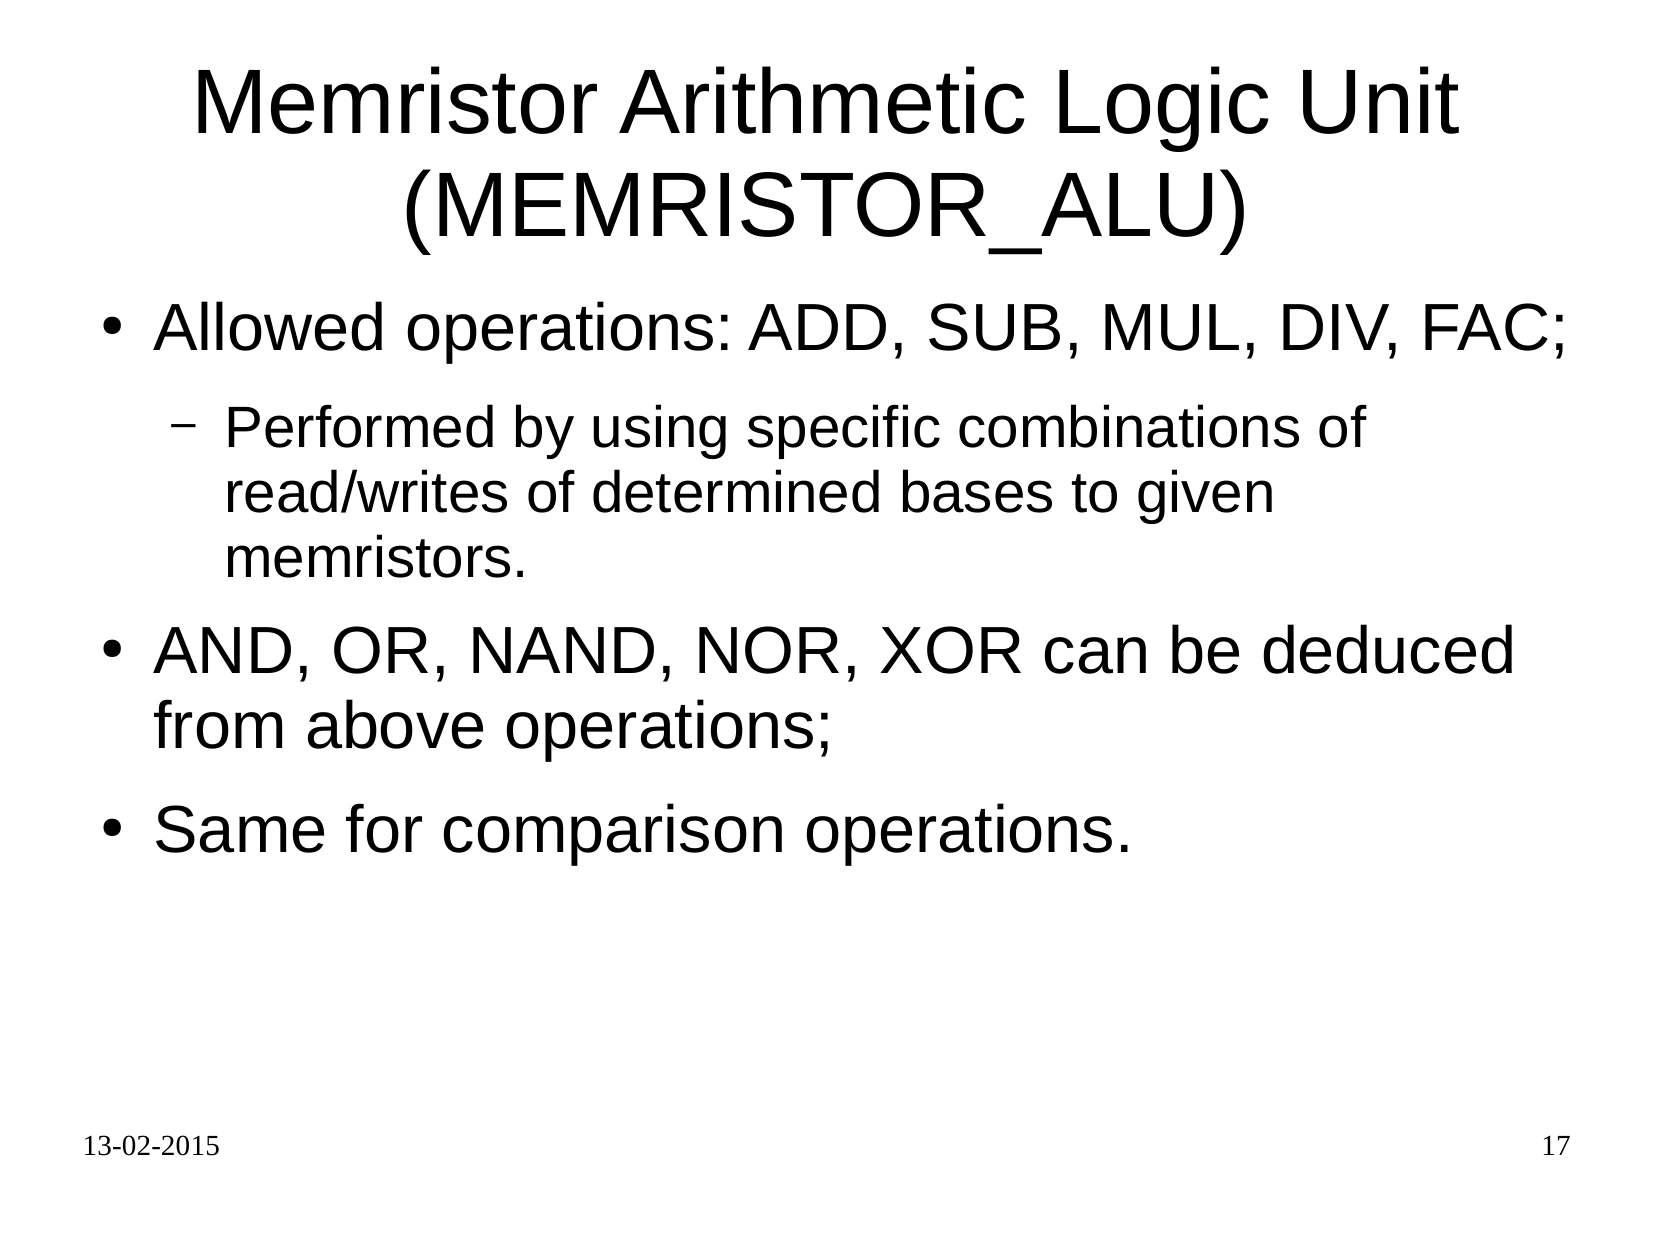

# Memristor Arithmetic Logic Unit (MEMRISTOR_ALU)
Allowed operations: ADD, SUB, MUL, DIV, FAC;
Performed by using specific combinations of read/writes of determined bases to given memristors.
AND, OR, NAND, NOR, XOR can be deduced from above operations;
Same for comparison operations.
13-02-2015
17